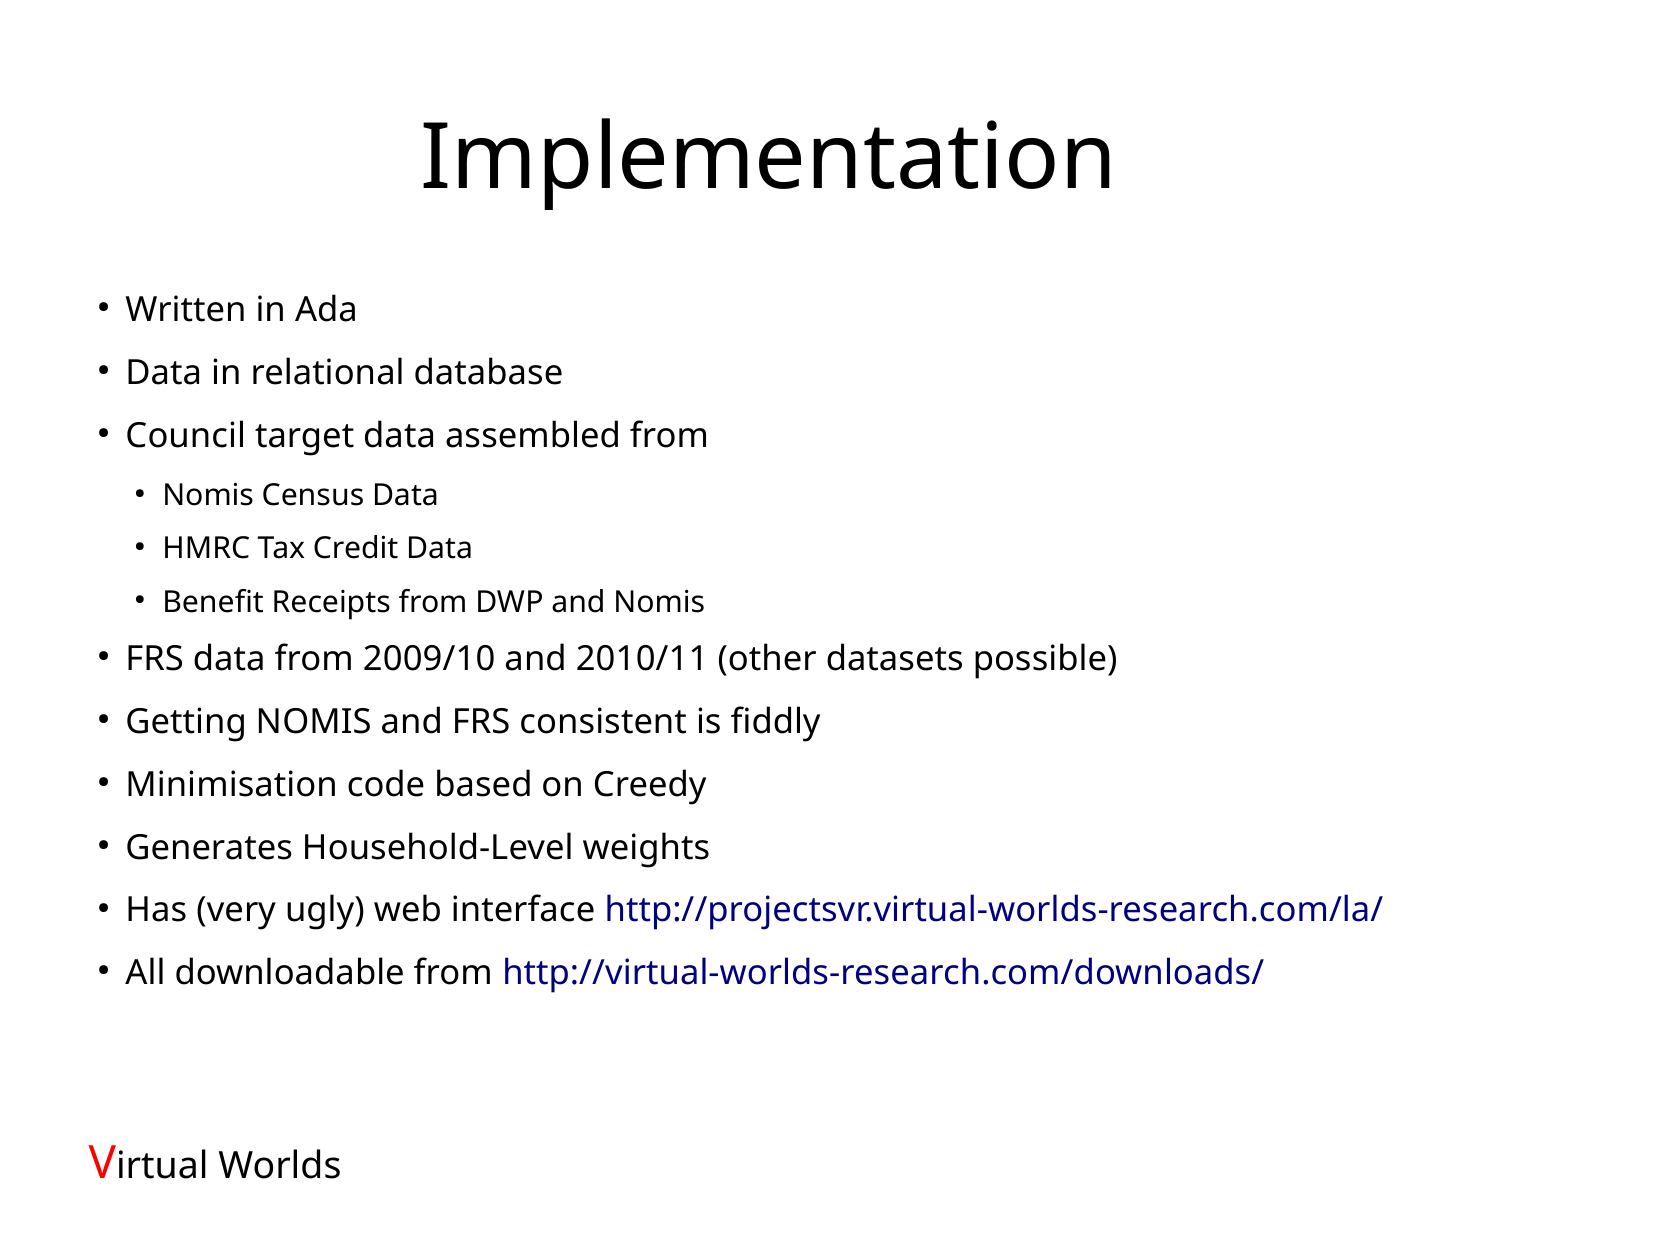

# Implementation
Written in Ada
Data in relational database
Council target data assembled from
Nomis Census Data
HMRC Tax Credit Data
Benefit Receipts from DWP and Nomis
FRS data from 2009/10 and 2010/11 (other datasets possible)
Getting NOMIS and FRS consistent is fiddly
Minimisation code based on Creedy
Generates Household-Level weights
Has (very ugly) web interface http://projectsvr.virtual-worlds-research.com/la/
All downloadable from http://virtual-worlds-research.com/downloads/